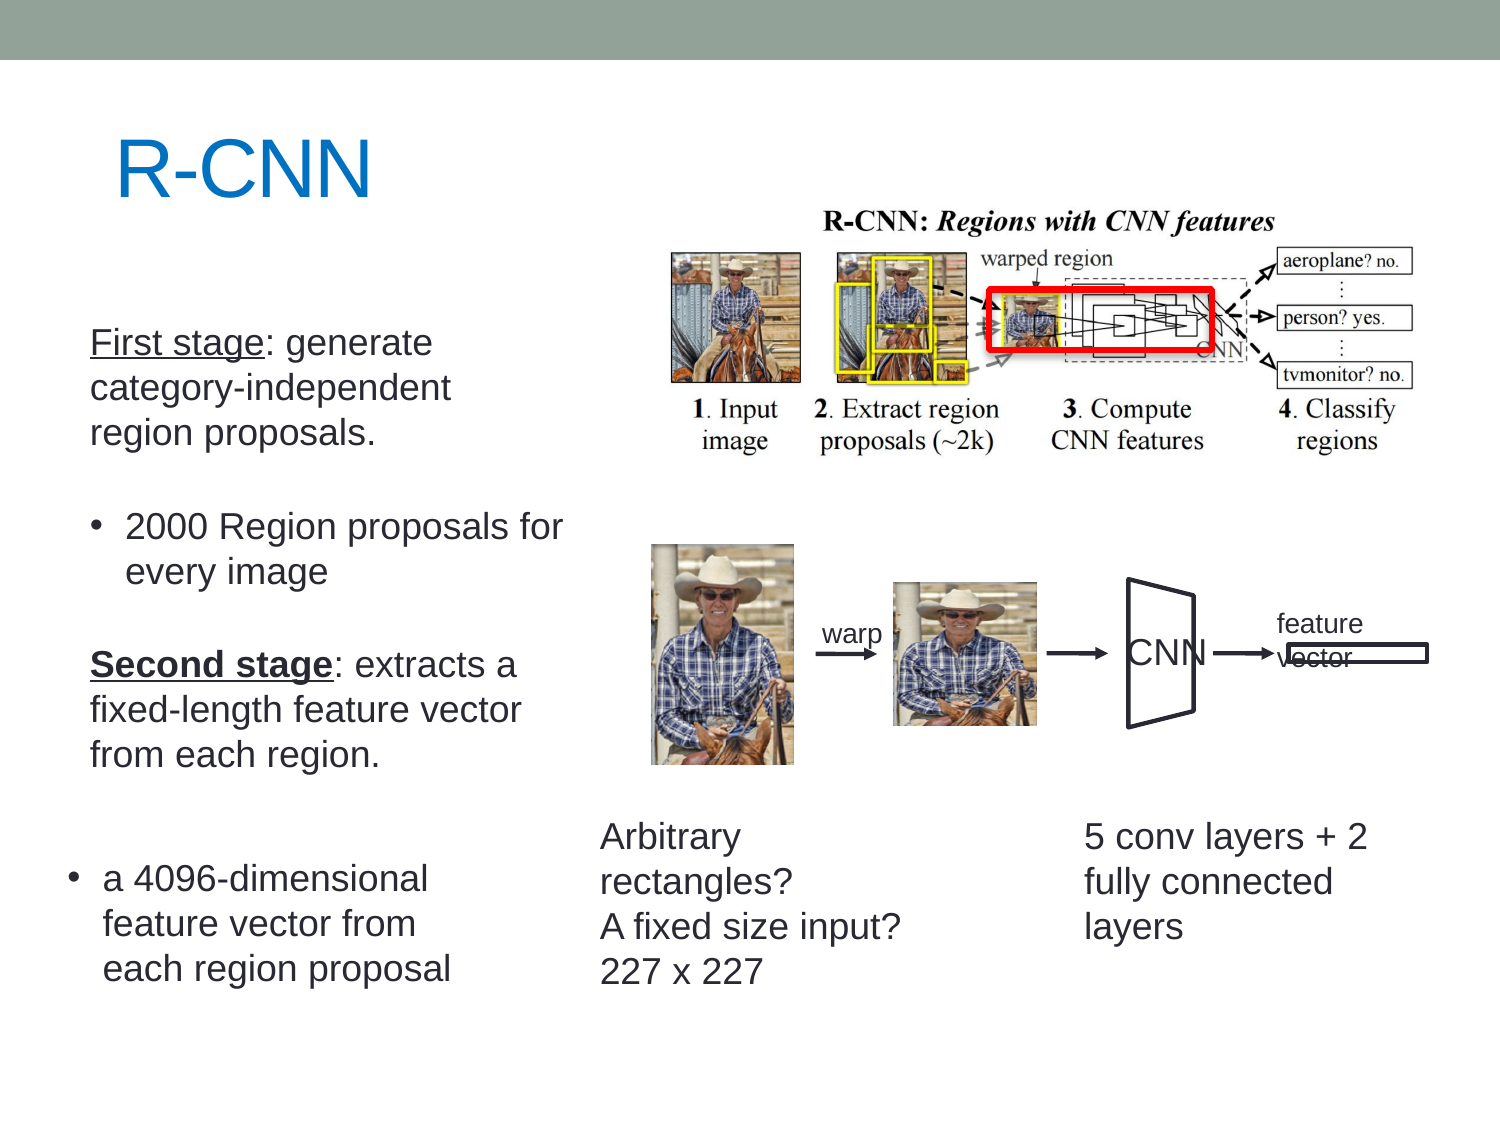

R-CNN
First stage: generate category-independent region proposals.
2000 Region proposals for every image
feature vector
warp
CNN
Second stage: extracts a fixed-length feature vector from each region.
Arbitrary rectangles?
A fixed size input? 227 x 227
5 conv layers + 2 fully connected layers
a 4096-dimensional feature vector from each region proposal